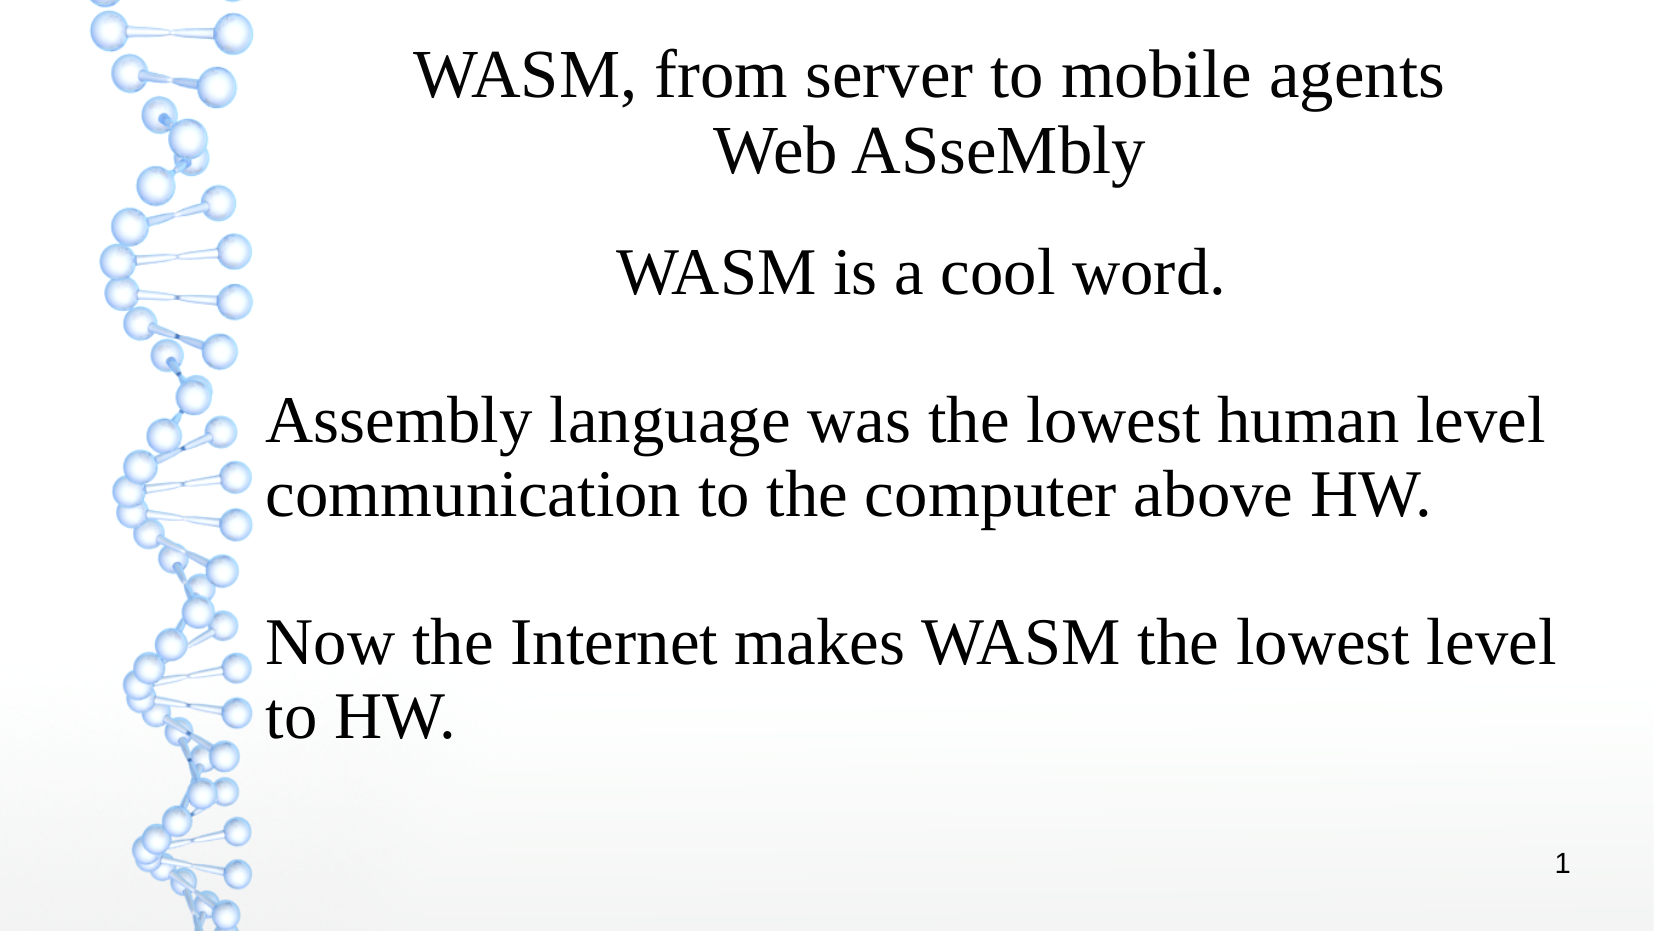

# WASM, from server to mobile agents Web ASseMbly
WASM is a cool word.
Assembly language was the lowest human level communication to the computer above HW.
Now the Internet makes WASM the lowest level to HW.
1